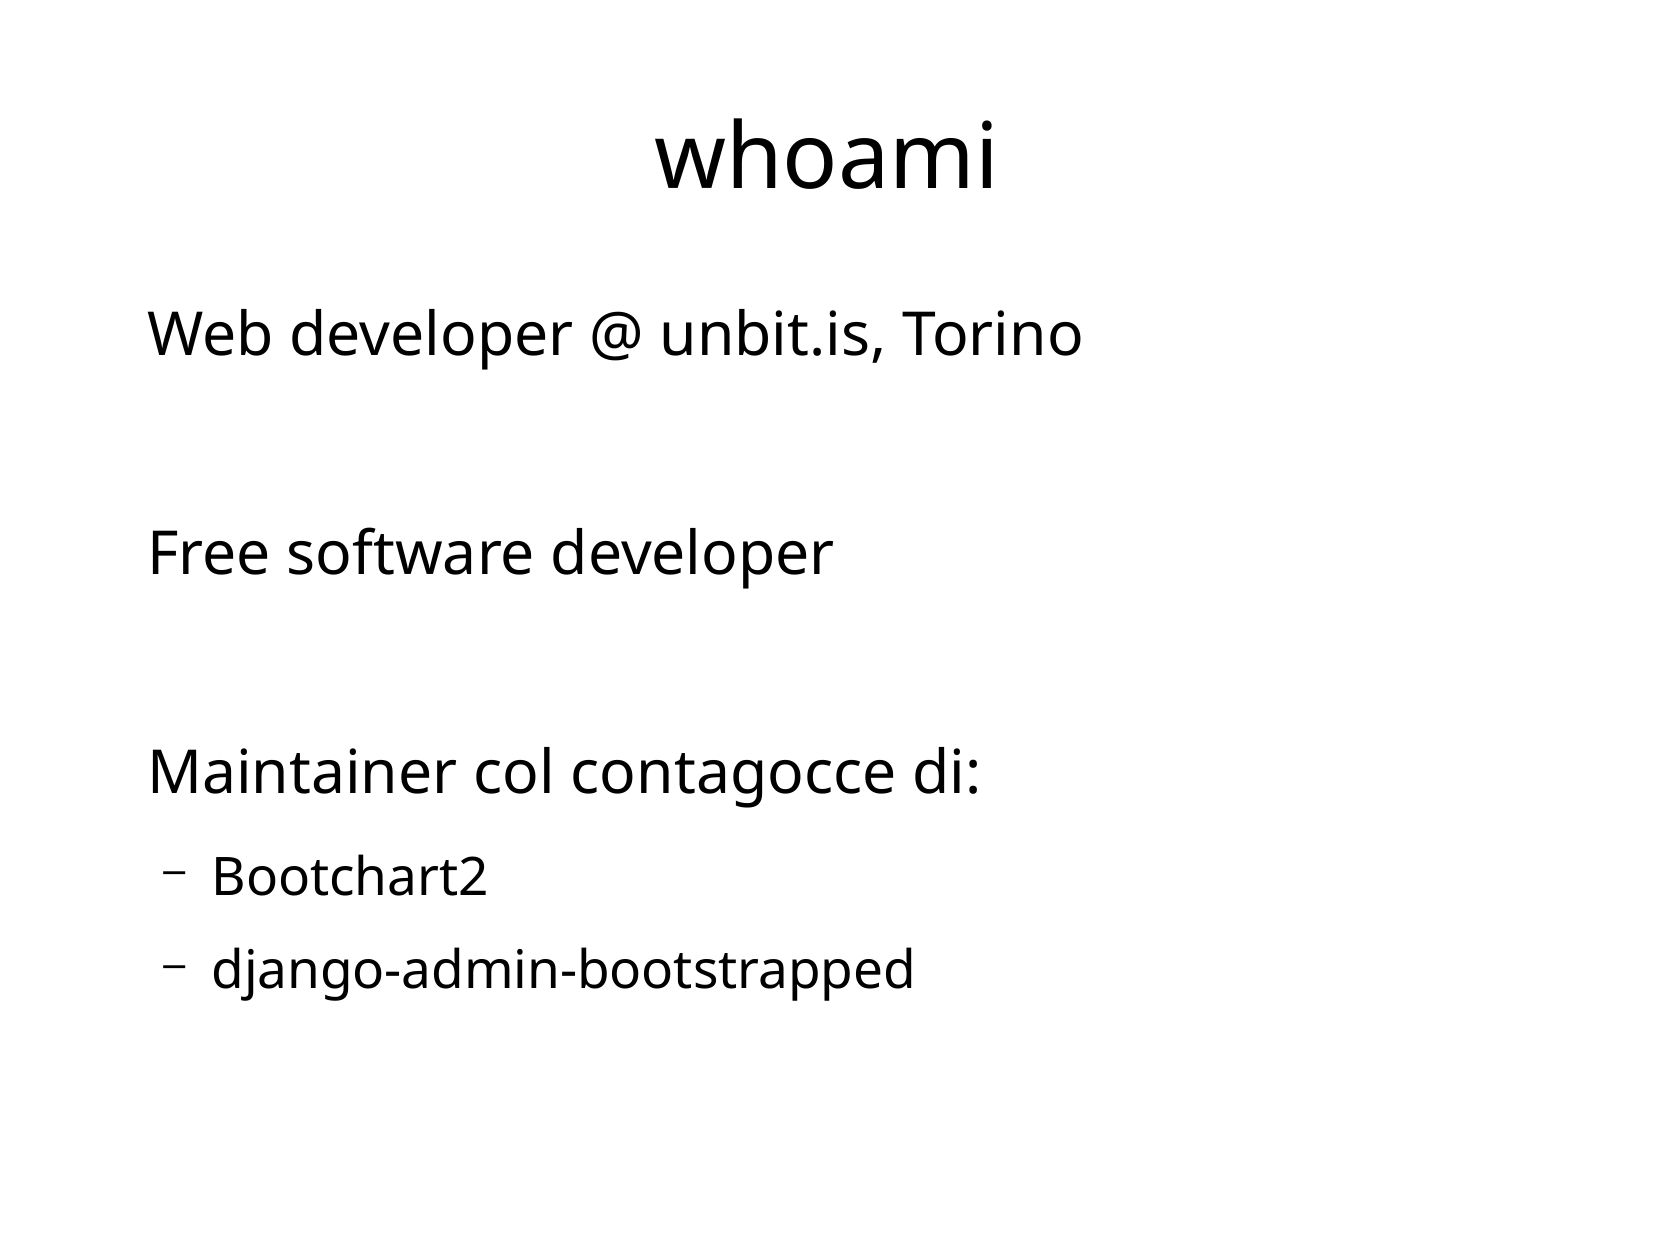

# whoami
Web developer @ unbit.is, Torino
Free software developer
Maintainer col contagocce di:
Bootchart2
django-admin-bootstrapped